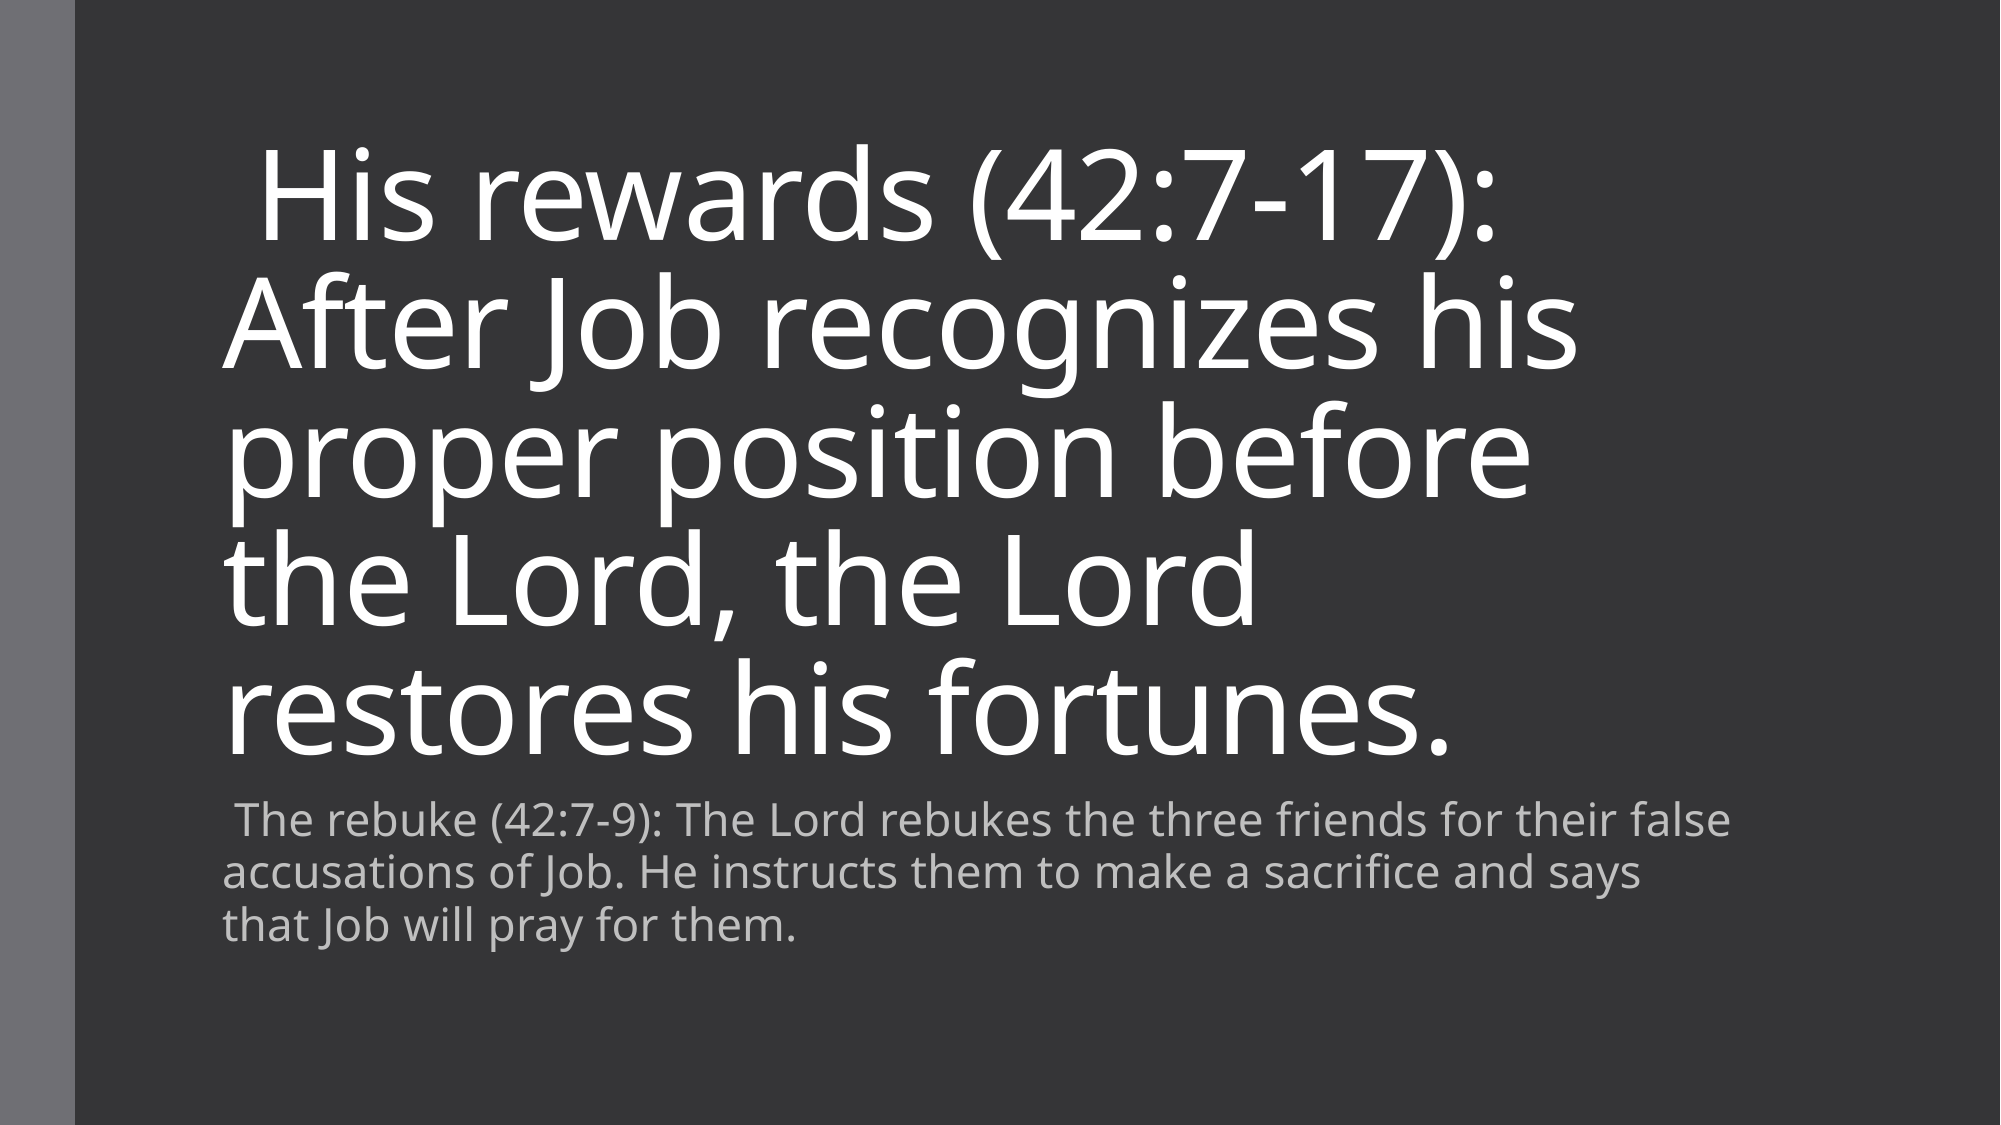

# His rewards (42:7-17): After Job recognizes his proper position before the Lord, the Lord restores his fortunes.
 The rebuke (42:7-9): The Lord rebukes the three friends for their false accusations of Job. He instructs them to make a sacrifice and says that Job will pray for them.